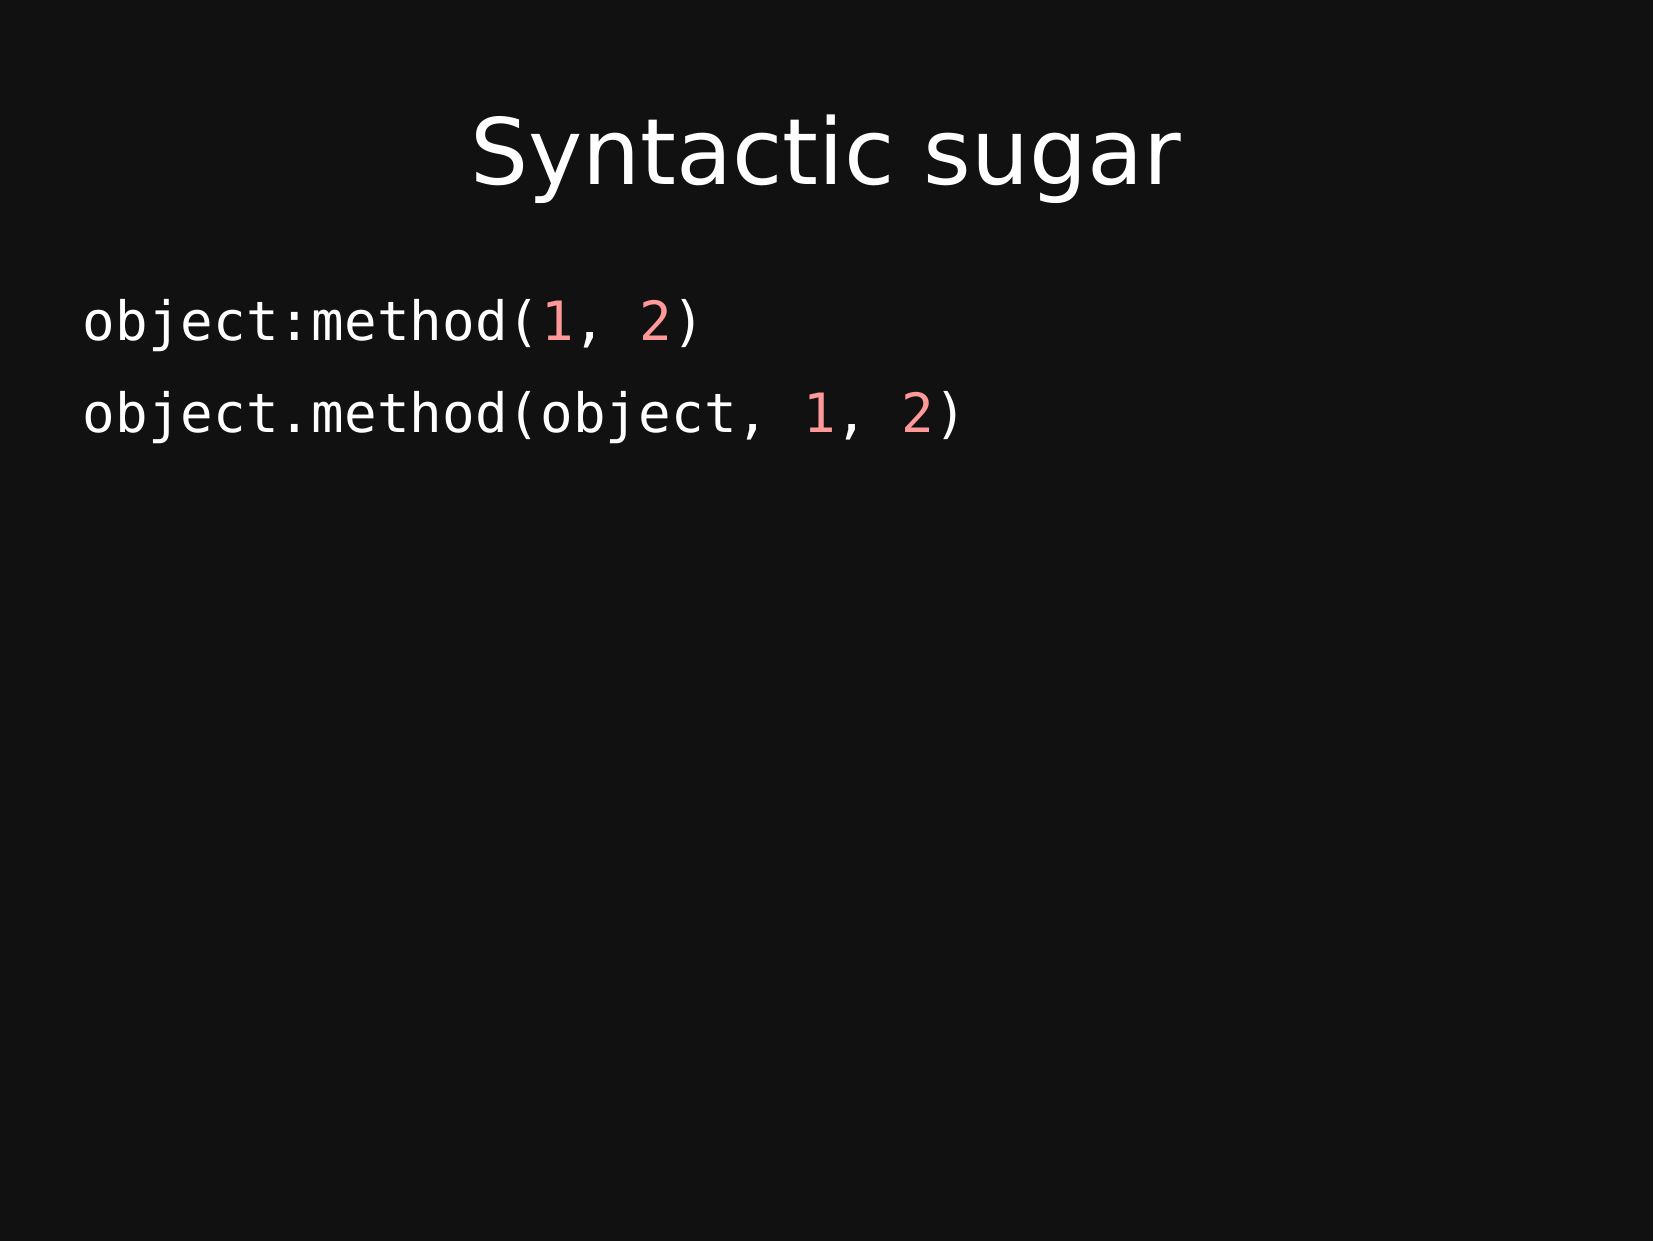

# Syntactic sugar
object:method(1, 2)
object.method(object, 1, 2)